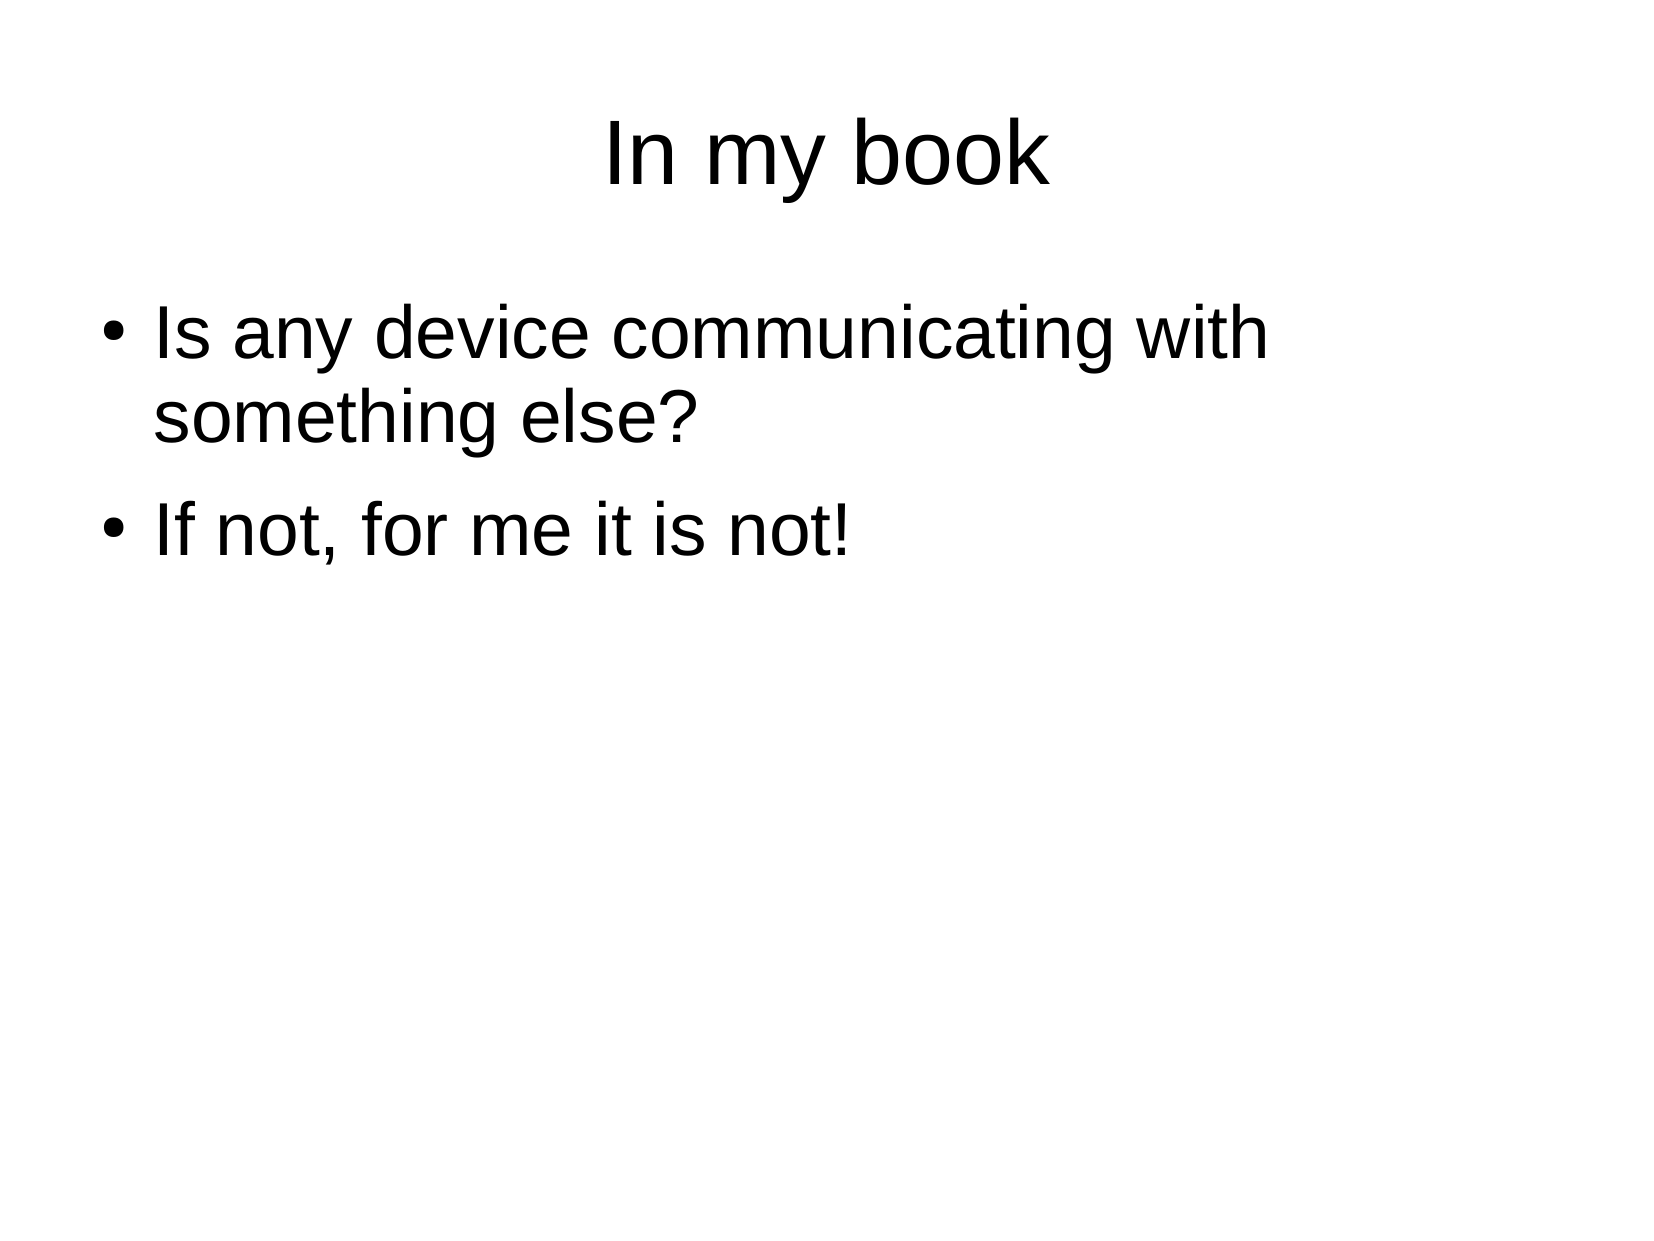

# In my book
Is any device communicating with something else?
If not, for me it is not!